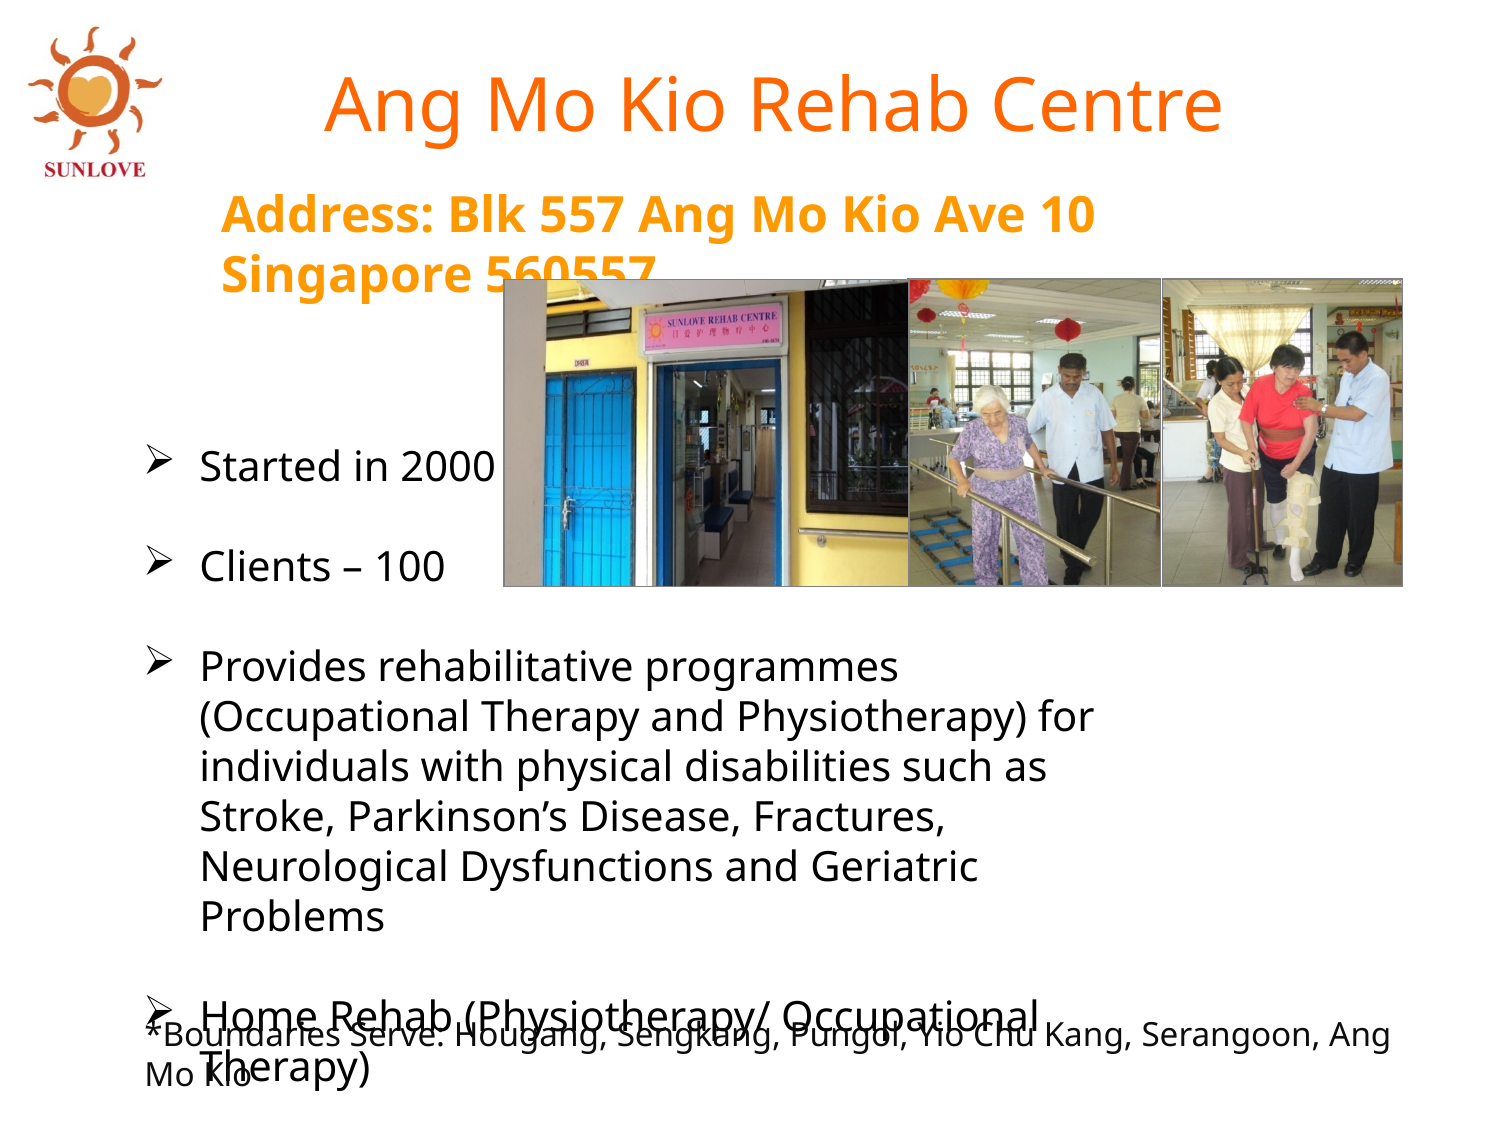

# Ang Mo Kio Rehab Centre
Address: Blk 557 Ang Mo Kio Ave 10 Singapore 560557
Started in 2000
Clients – 100
Provides rehabilitative programmes (Occupational Therapy and Physiotherapy) for individuals with physical disabilities such as Stroke, Parkinson’s Disease, Fractures, Neurological Dysfunctions and Geriatric Problems
Home Rehab (Physiotherapy/ Occupational Therapy)
*Boundaries Serve: Hougang, Sengkang, Pungol, Yio Chu Kang, Serangoon, Ang Mo Kio